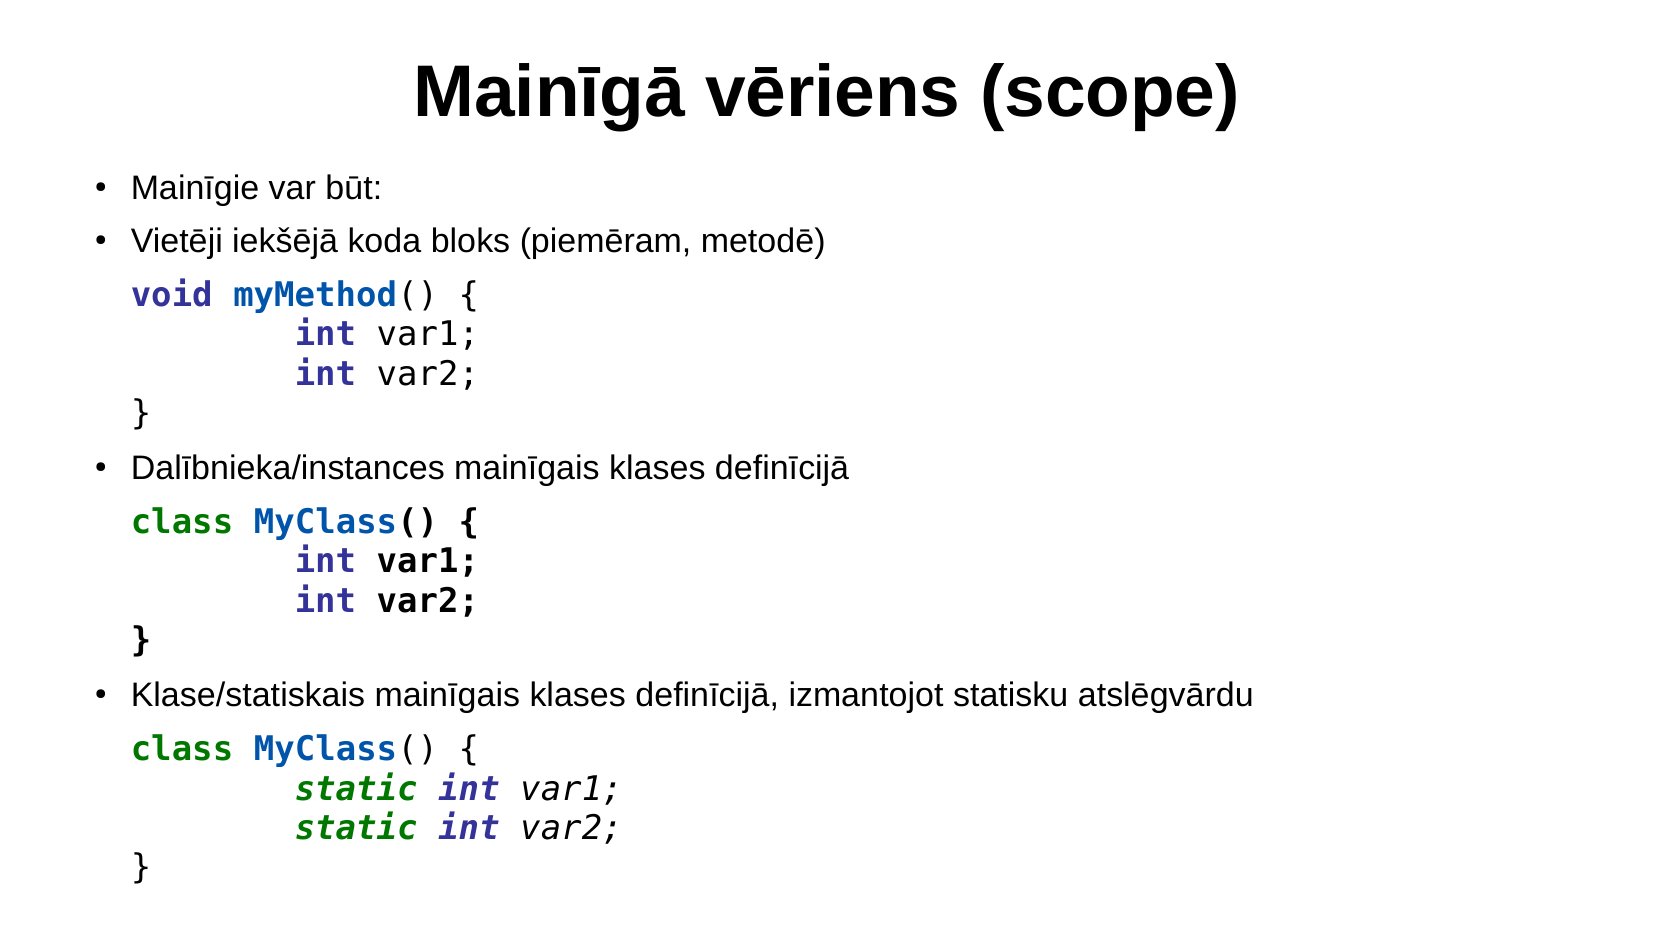

# Mainīgā vēriens (scope)
Mainīgie var būt:
Vietēji iekšējā koda bloks (piemēram, metodē)
void myMethod() {
 int var1;
 int var2;
}
Dalībnieka/instances mainīgais klases definīcijā
class MyClass() {
 int var1;
 int var2;
}
Klase/statiskais mainīgais klases definīcijā, izmantojot statisku atslēgvārdu
class MyClass() {
 static int var1;
 static int var2;
}